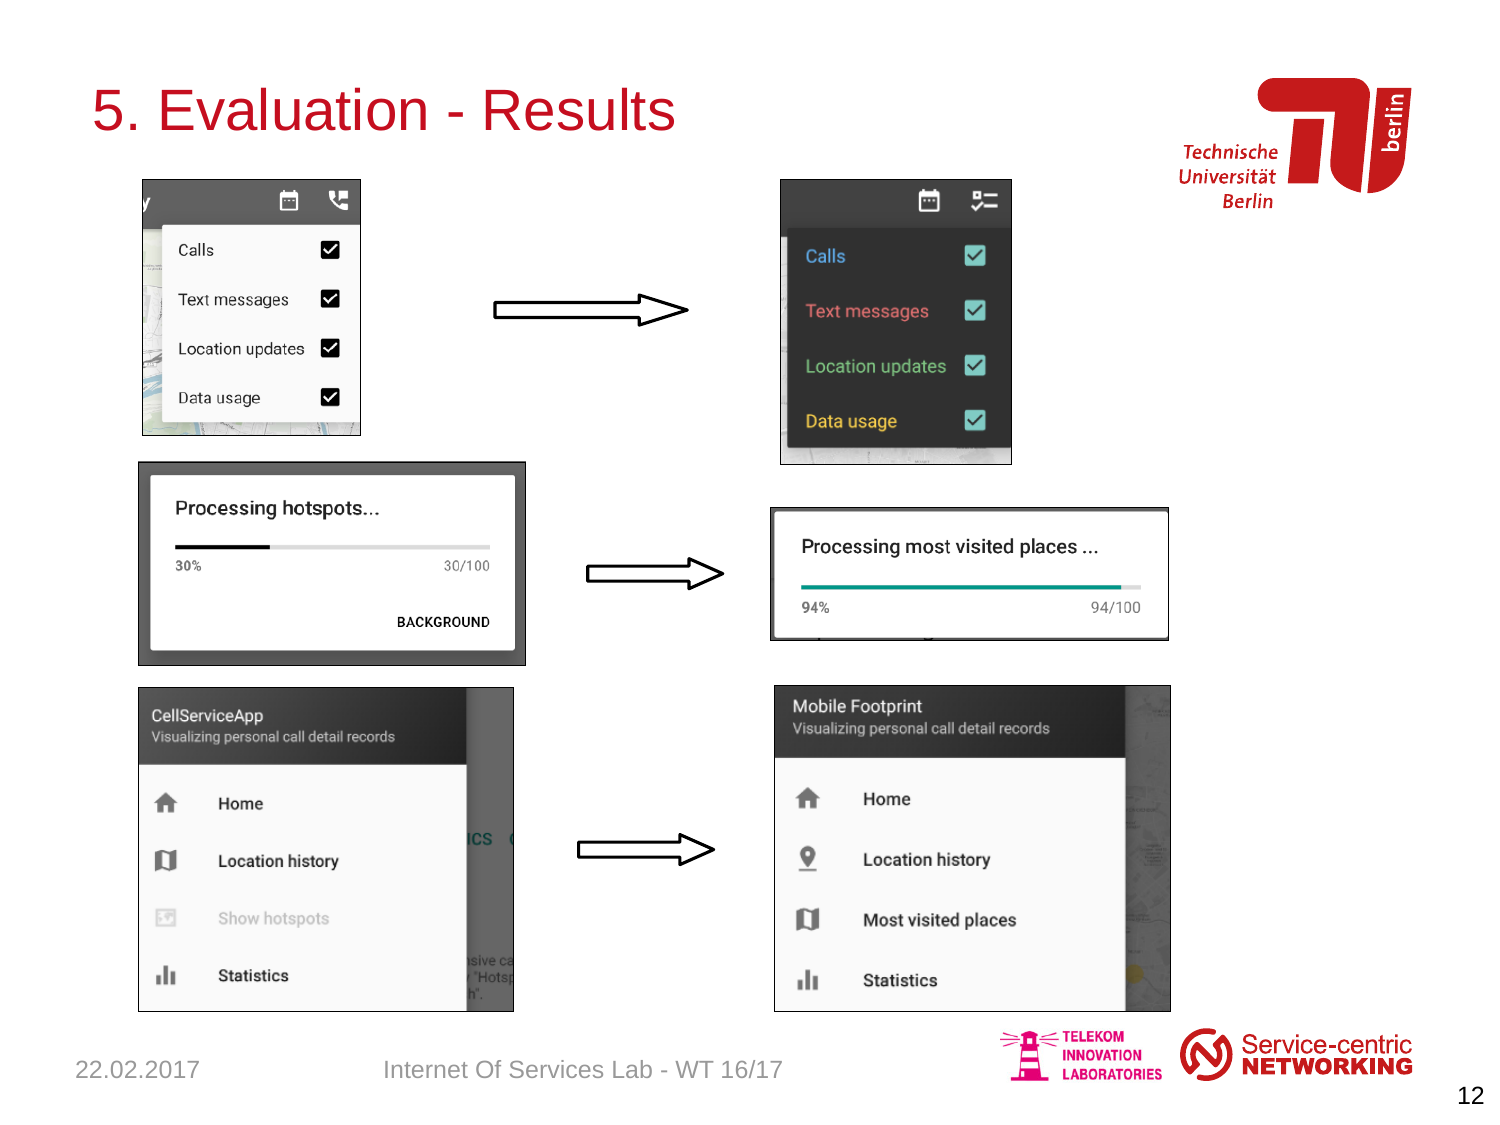

# 5. Evaluation - Results
22.02.2017
Internet Of Services Lab - WT 16/17